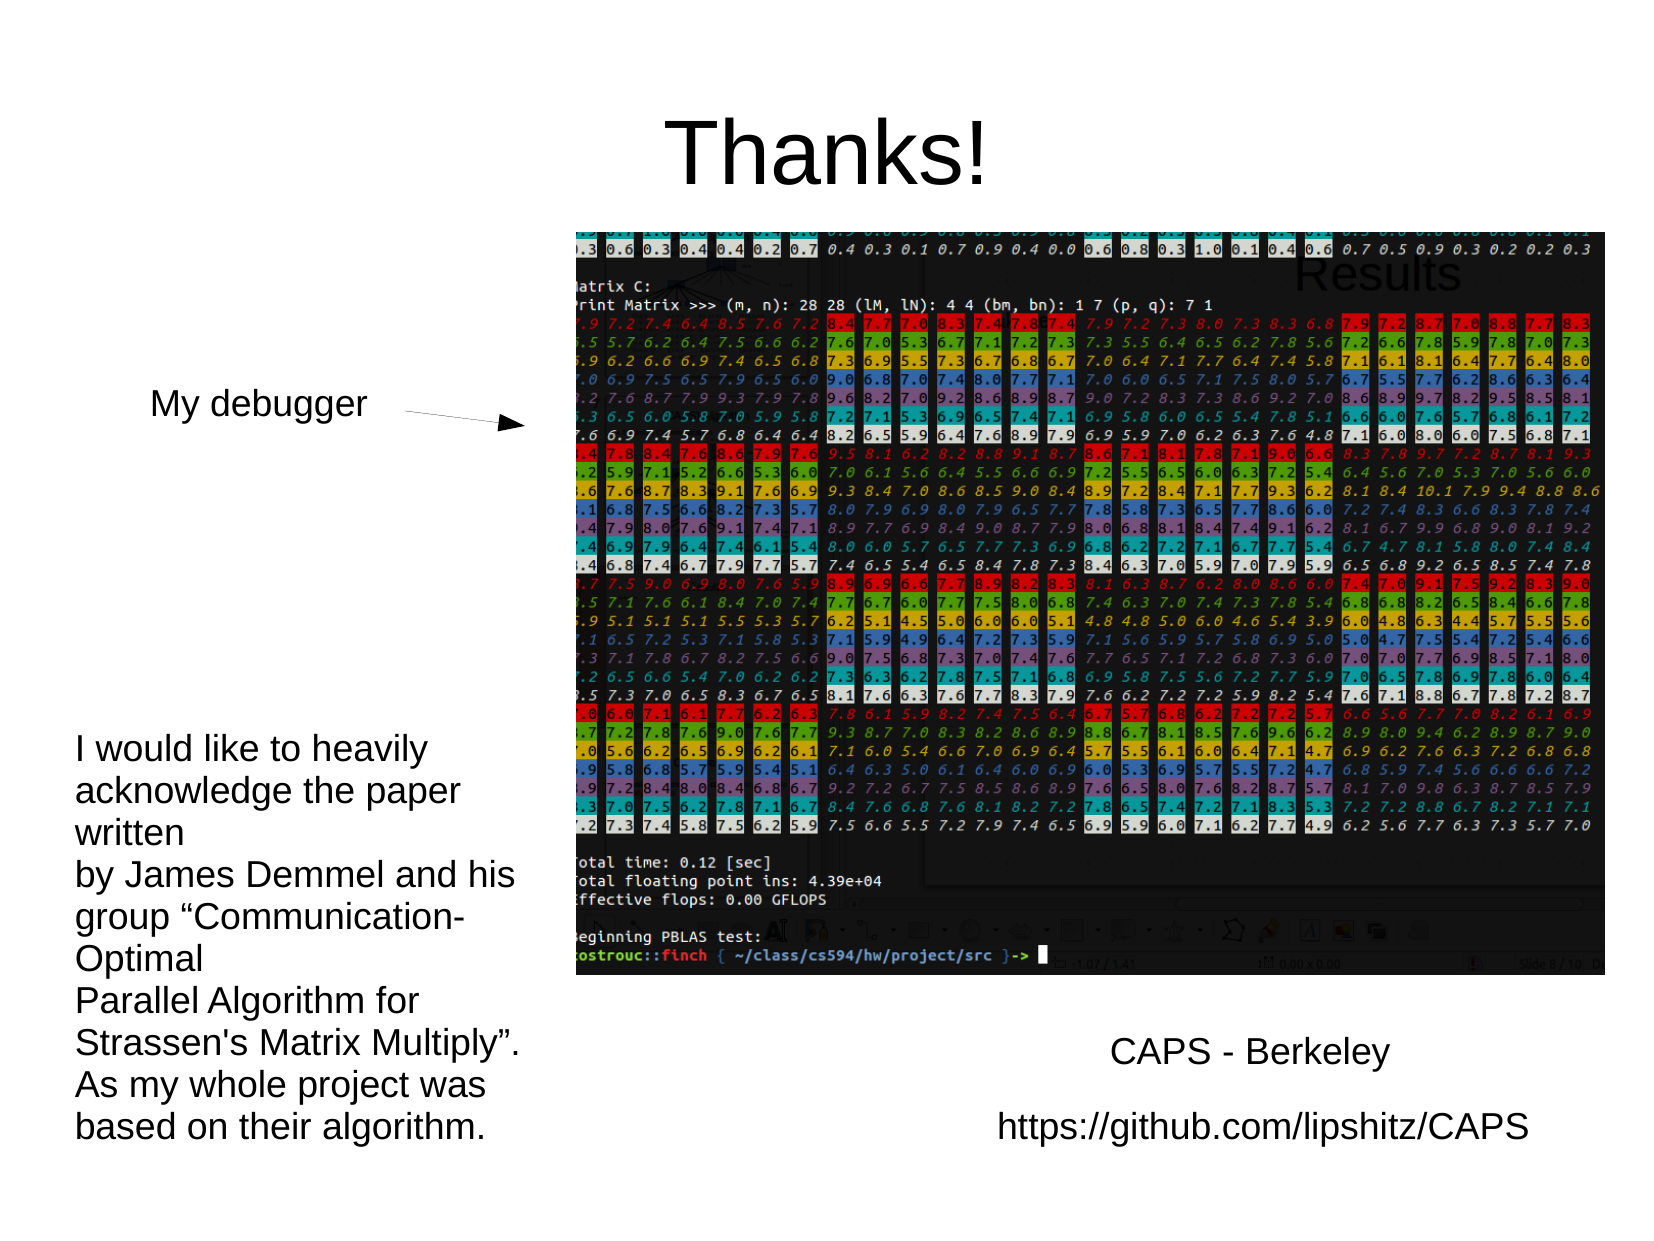

# Thanks!
My debugger
I would like to heavily acknowledge the paper written
by James Demmel and his group “Communication-Optimal
Parallel Algorithm for Strassen's Matrix Multiply”.
As my whole project was based on their algorithm.
CAPS - Berkeley
https://github.com/lipshitz/CAPS